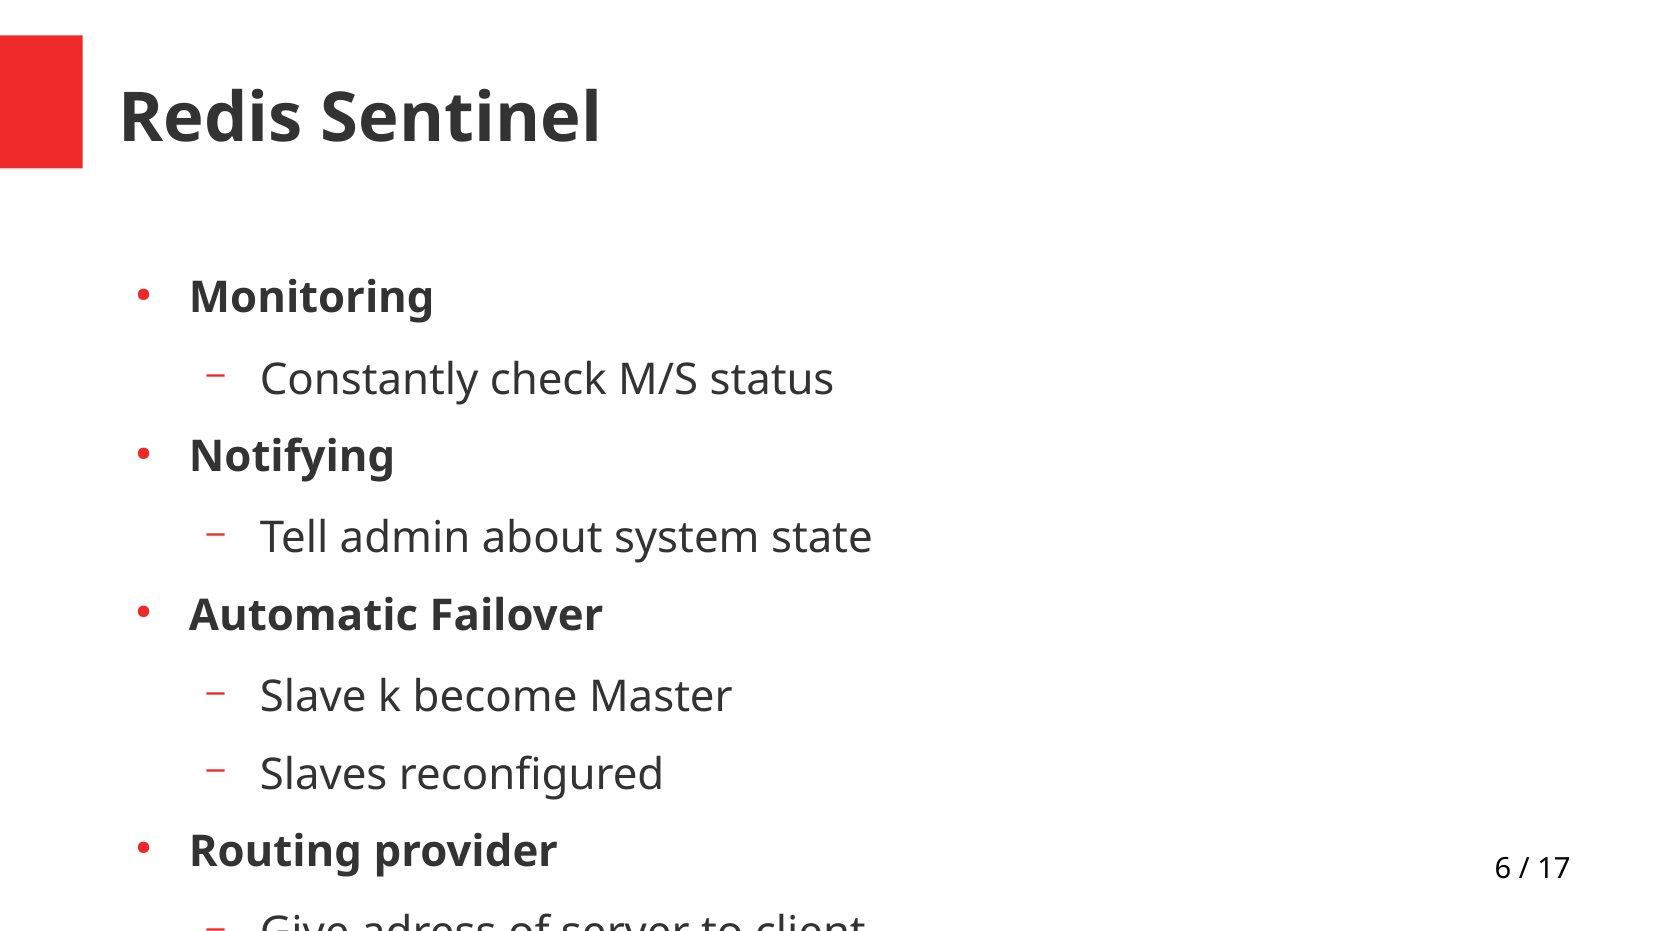

# Redis Sentinel
Monitoring
Constantly check M/S status
Notifying
Tell admin about system state
Automatic Failover
Slave k become Master
Slaves reconfigured
Routing provider
Give adress of server to client
6